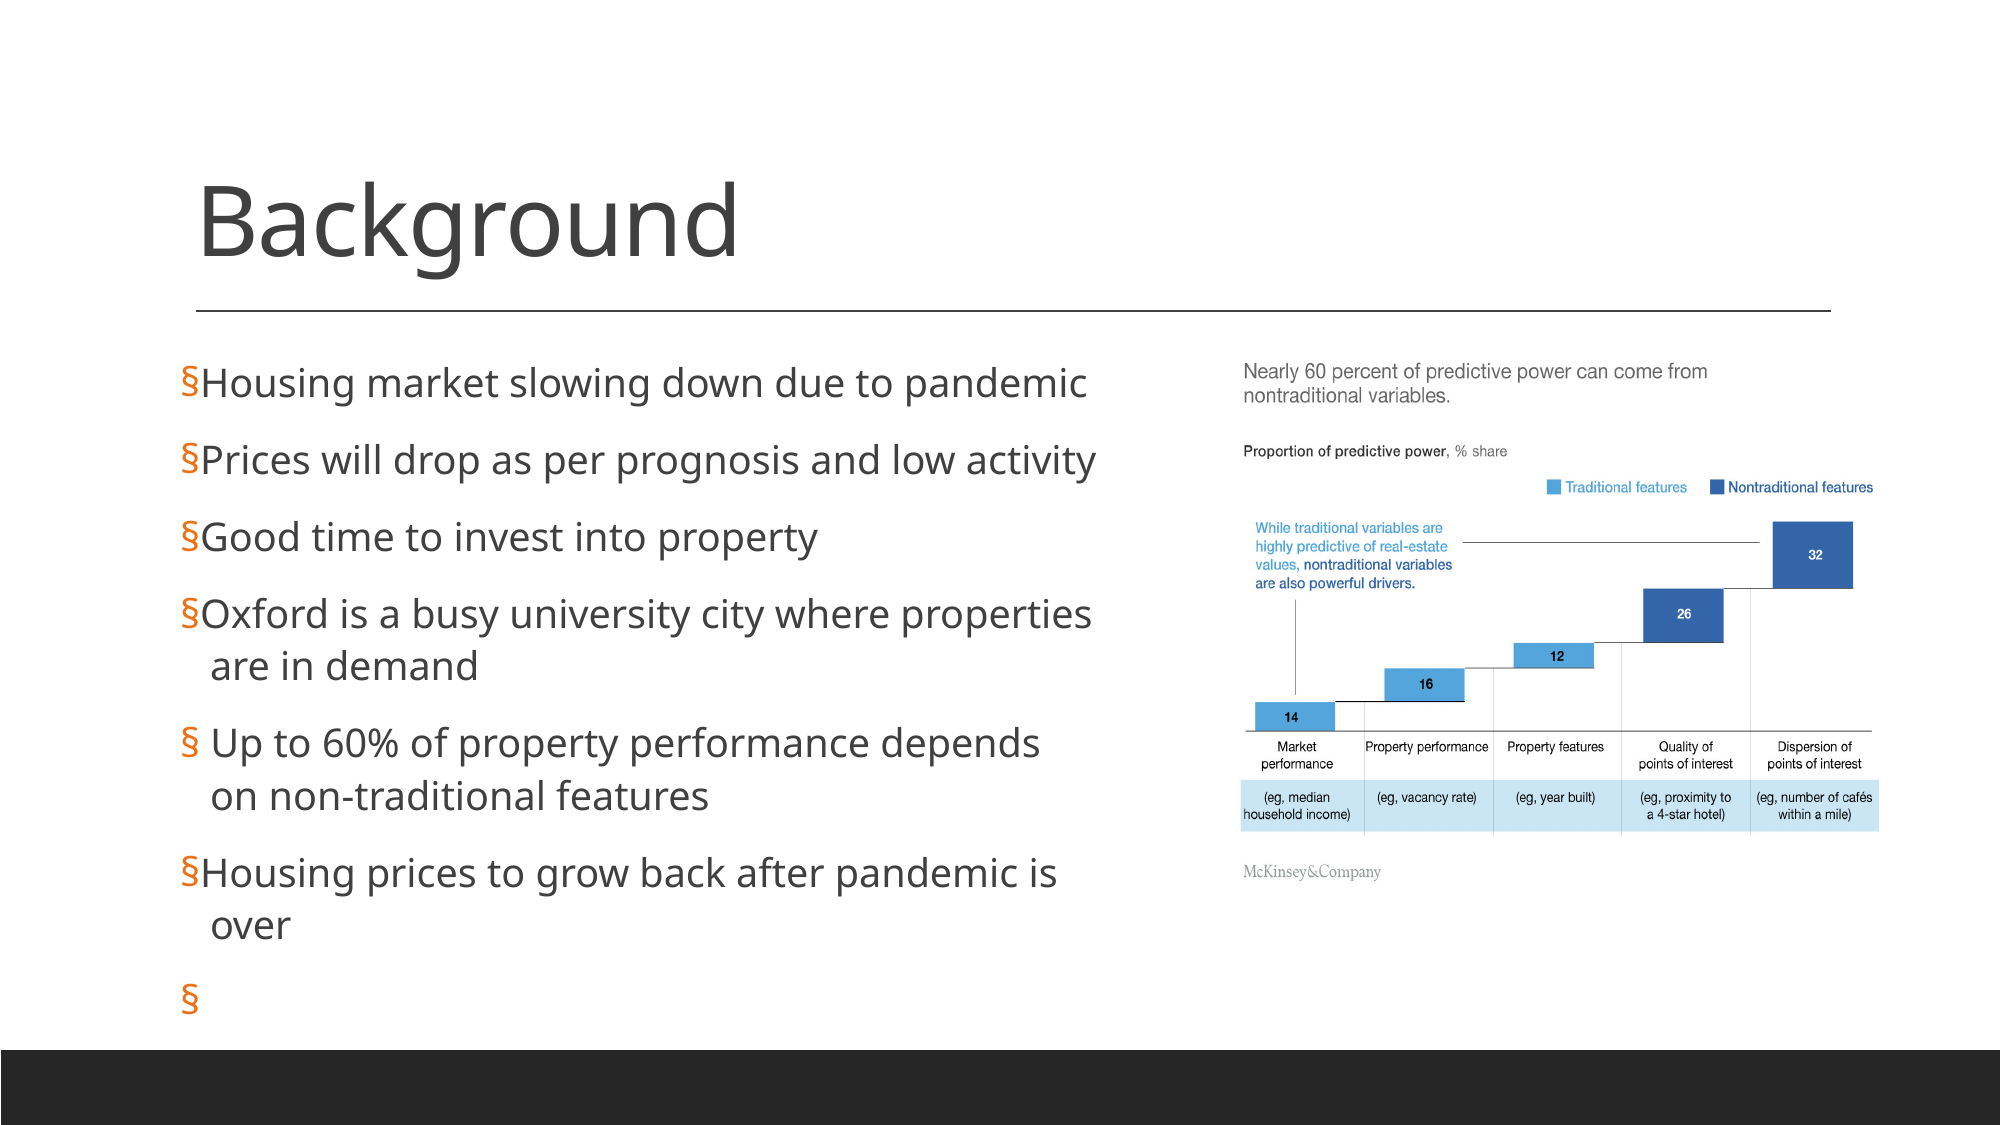

# Background
Housing market slowing down due to pandemic
Prices will drop as per prognosis and low activity
Good time to invest into property
Oxford is a busy university city where properties are in demand
 Up to 60% of property performance depends on non-traditional features
Housing prices to grow back after pandemic is over